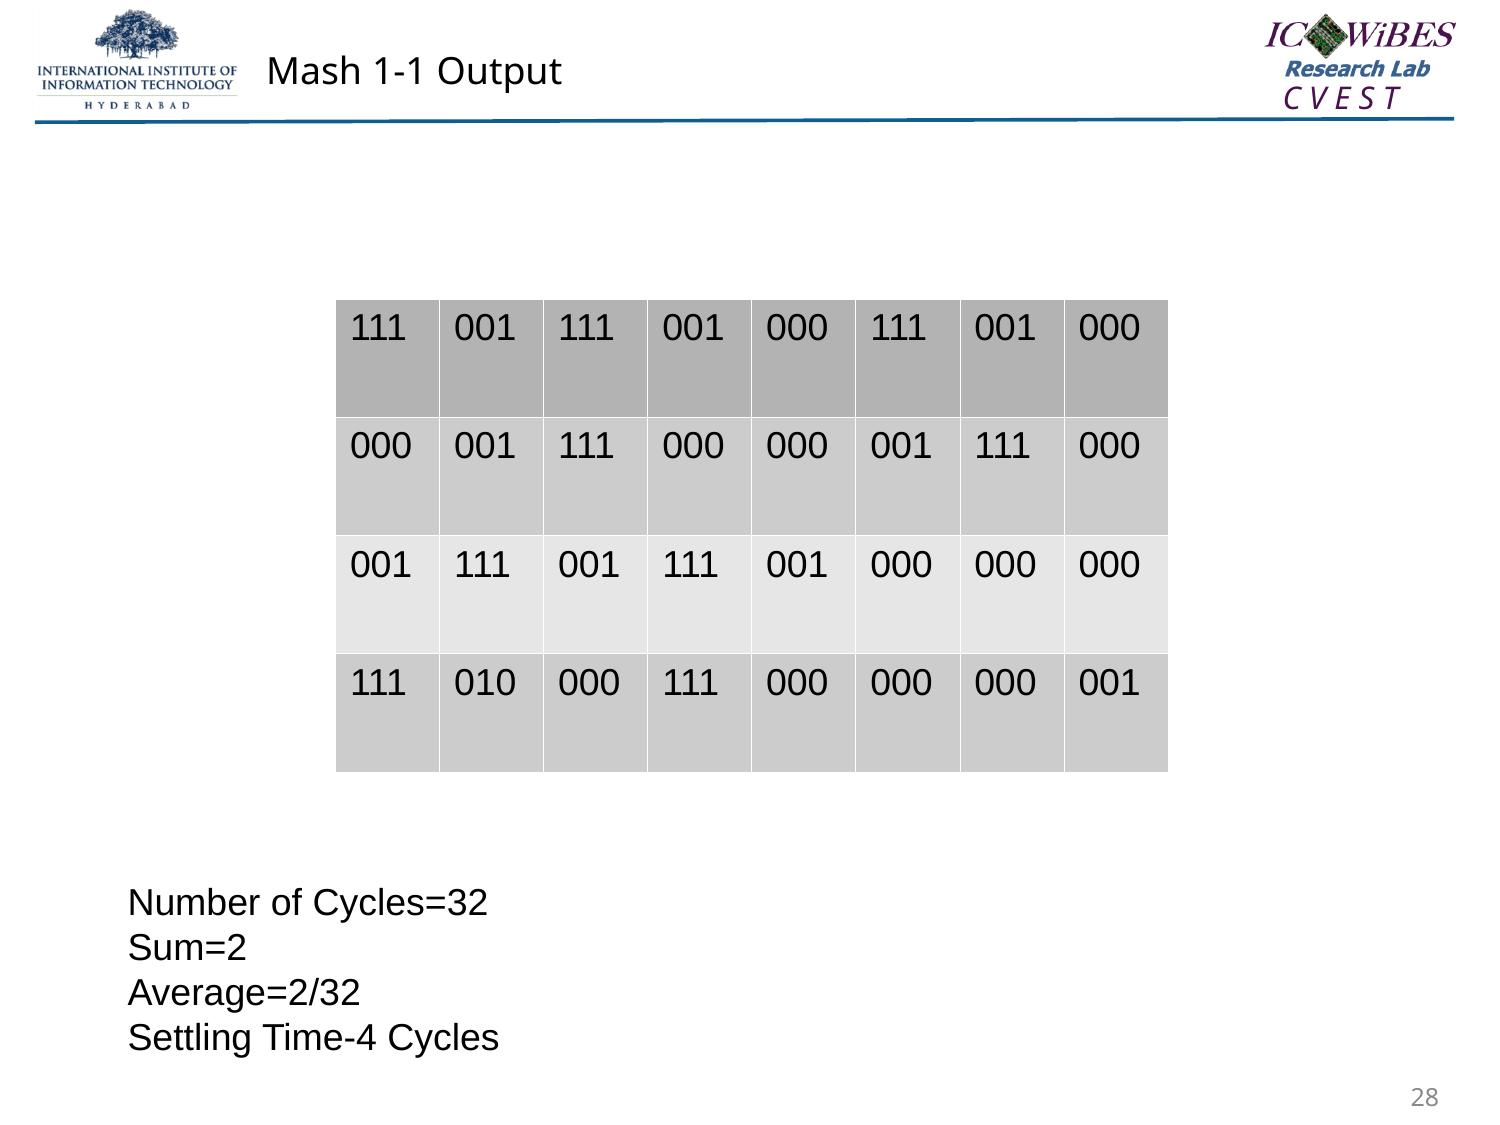

# Mash 1-1 Output
| 111 | 001 | 111 | 001 | 000 | 111 | 001 | 000 |
| --- | --- | --- | --- | --- | --- | --- | --- |
| 000 | 001 | 111 | 000 | 000 | 001 | 111 | 000 |
| 001 | 111 | 001 | 111 | 001 | 000 | 000 | 000 |
| 111 | 010 | 000 | 111 | 000 | 000 | 000 | 001 |
Number of Cycles=32
Sum=2
Average=2/32
Settling Time-4 Cycles